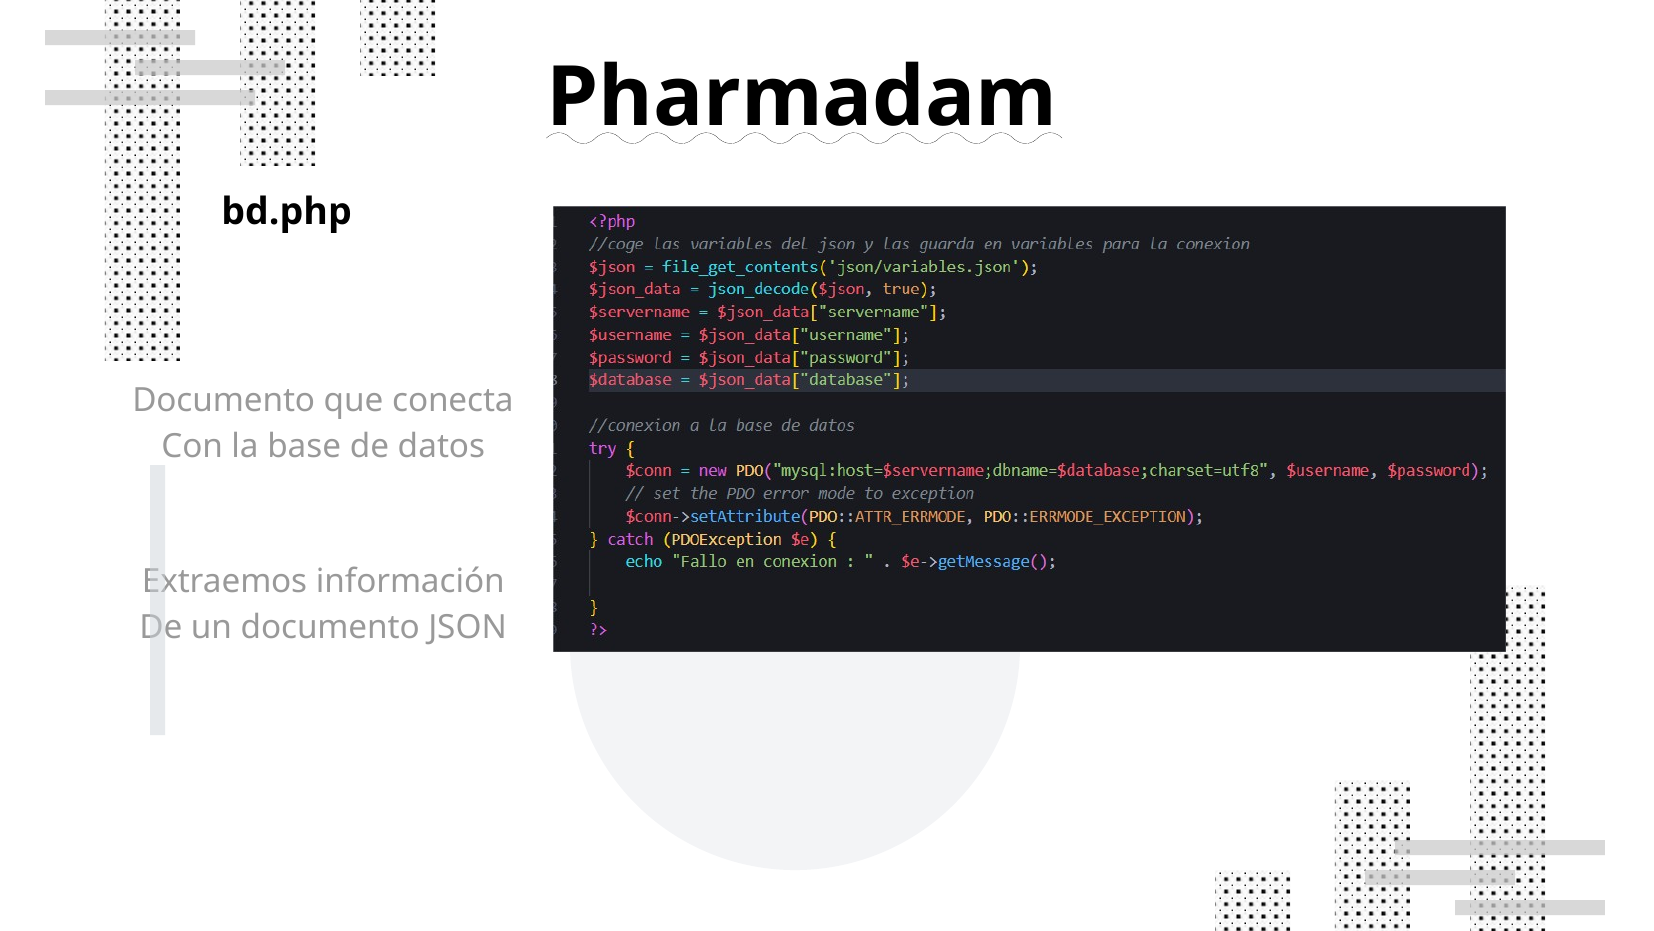

Pharmadam
bd.php
Documento que conecta
Con la base de datos
Extraemos información
De un documento JSON